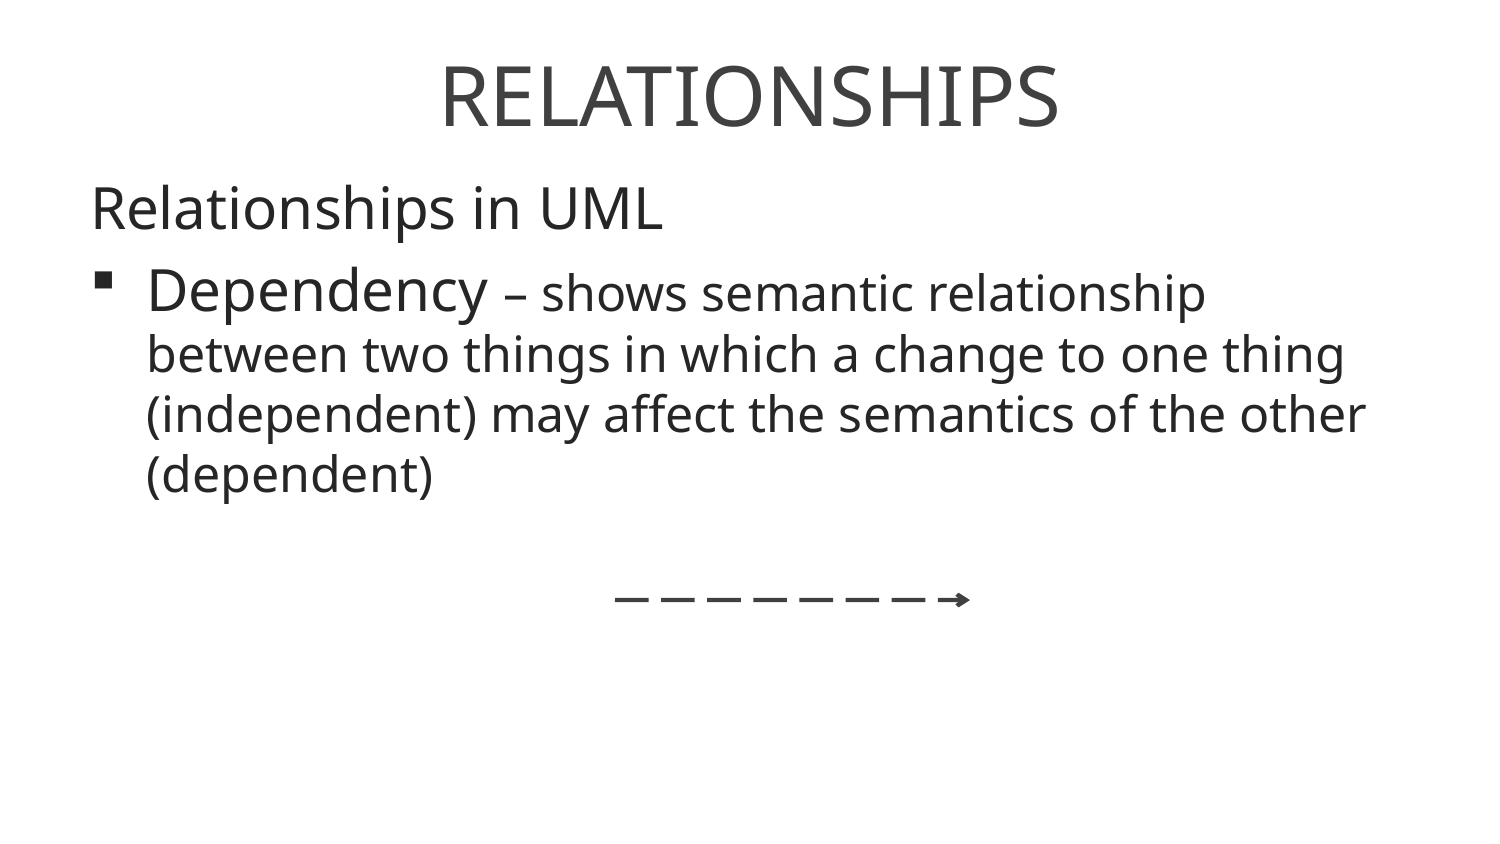

# Relationships
Relationships in UML
Dependency – shows semantic relationship between two things in which a change to one thing (independent) may affect the semantics of the other (dependent)